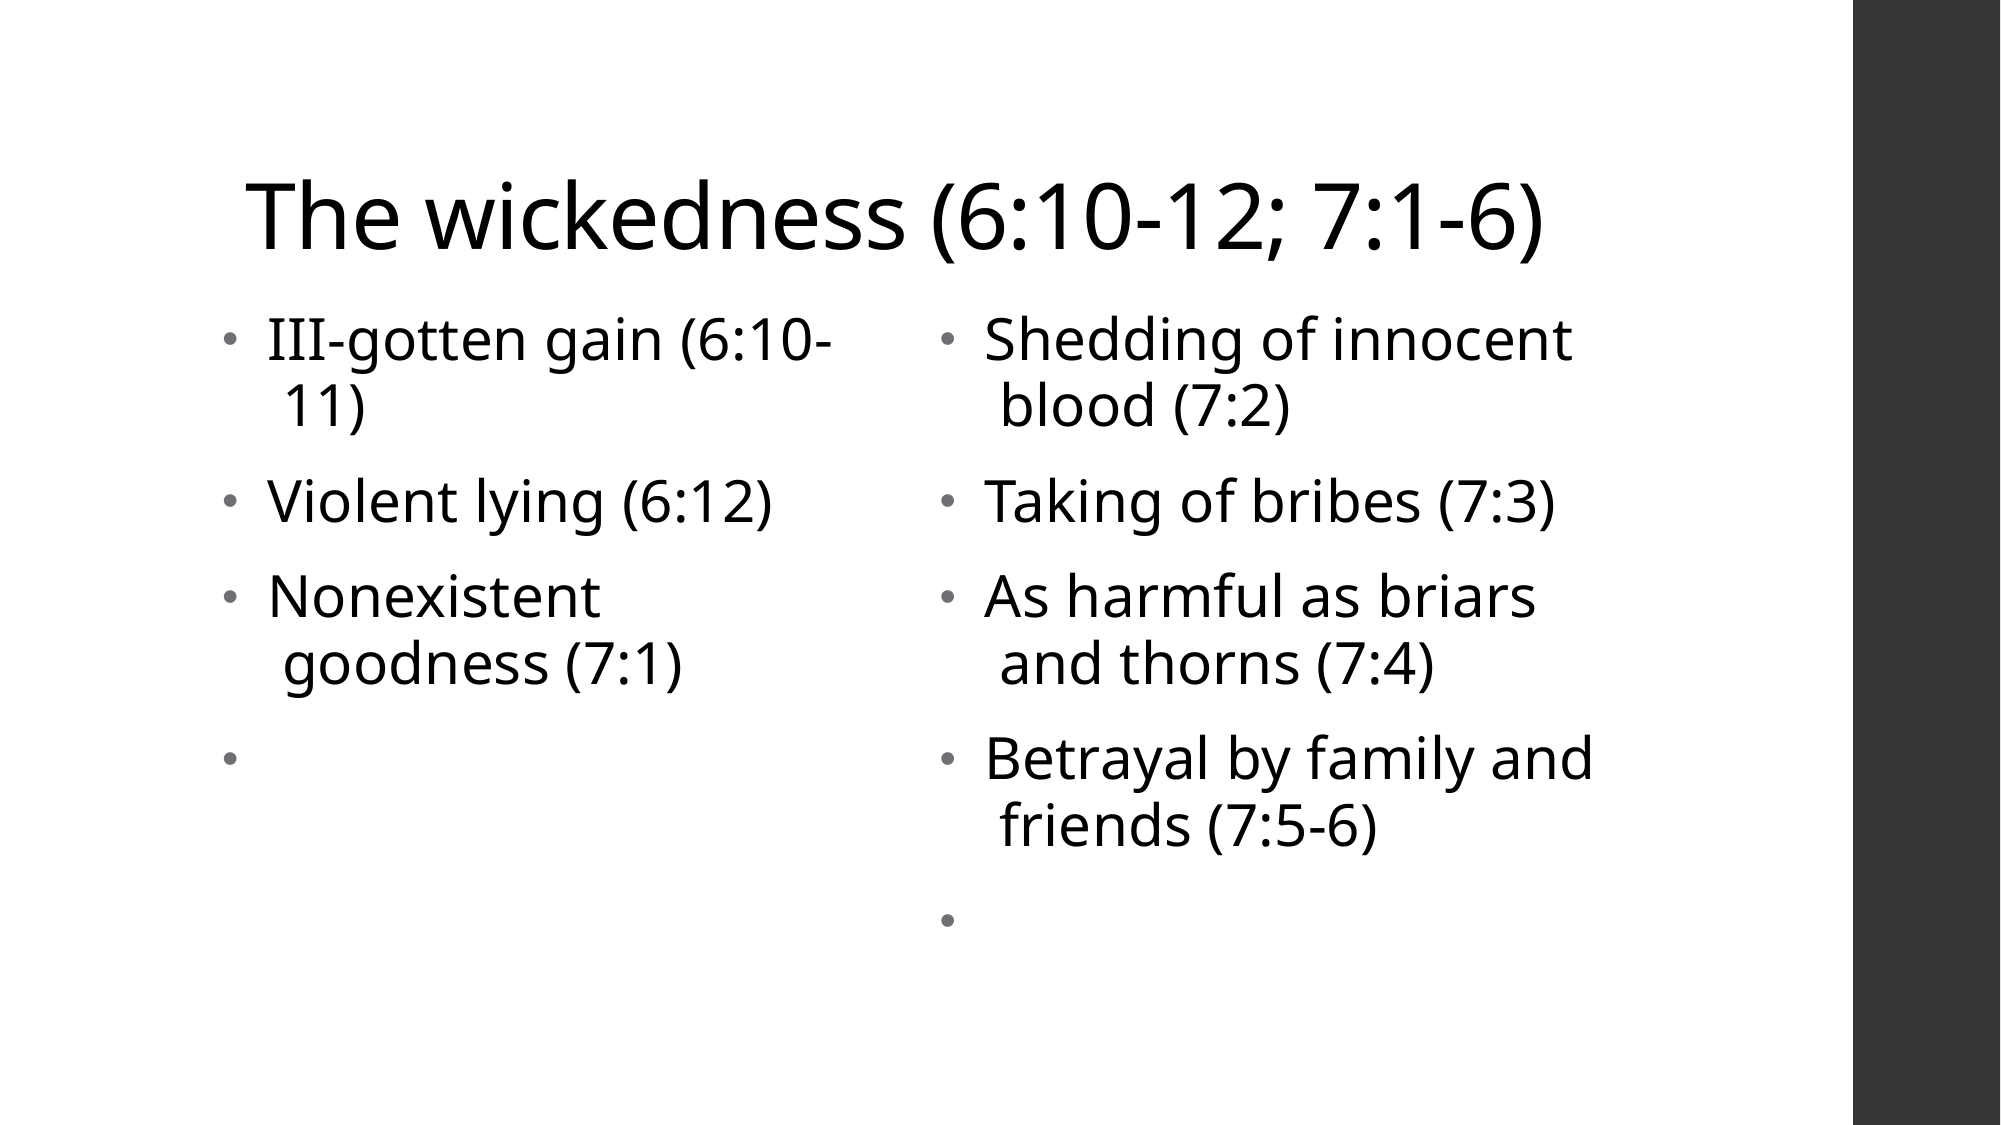

# The wickedness (6:10-12; 7:1-6)
 III-gotten gain (6:10-11)
 Violent lying (6:12)
 Nonexistent goodness (7:1)
 Shedding of innocent blood (7:2)
 Taking of bribes (7:3)
 As harmful as briars and thorns (7:4)
 Betrayal by family and friends (7:5-6)